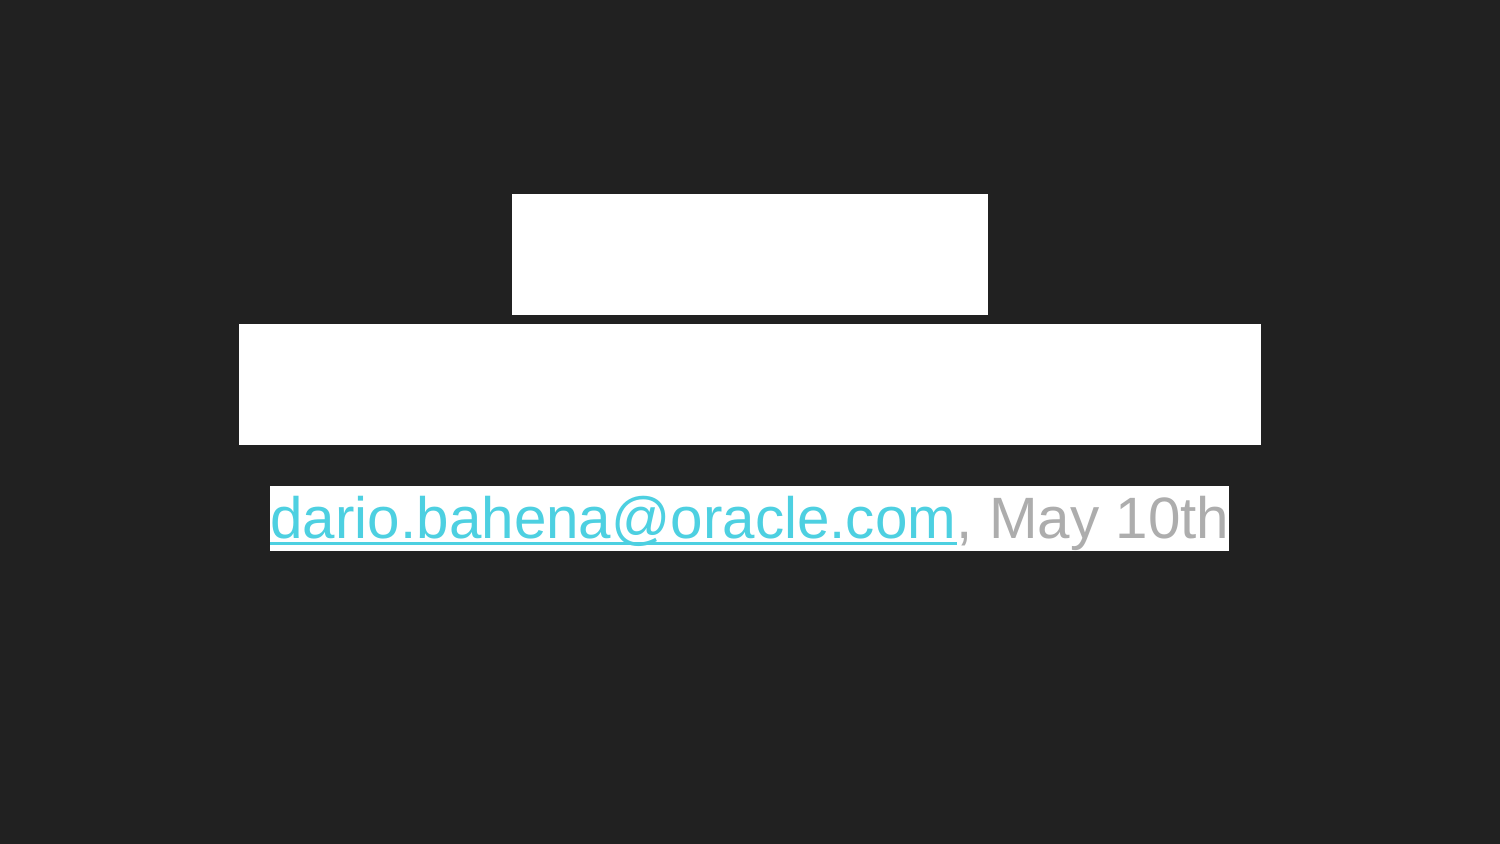

# Cinvestav Thesis Project Status
dario.bahena@oracle.com, May 10th